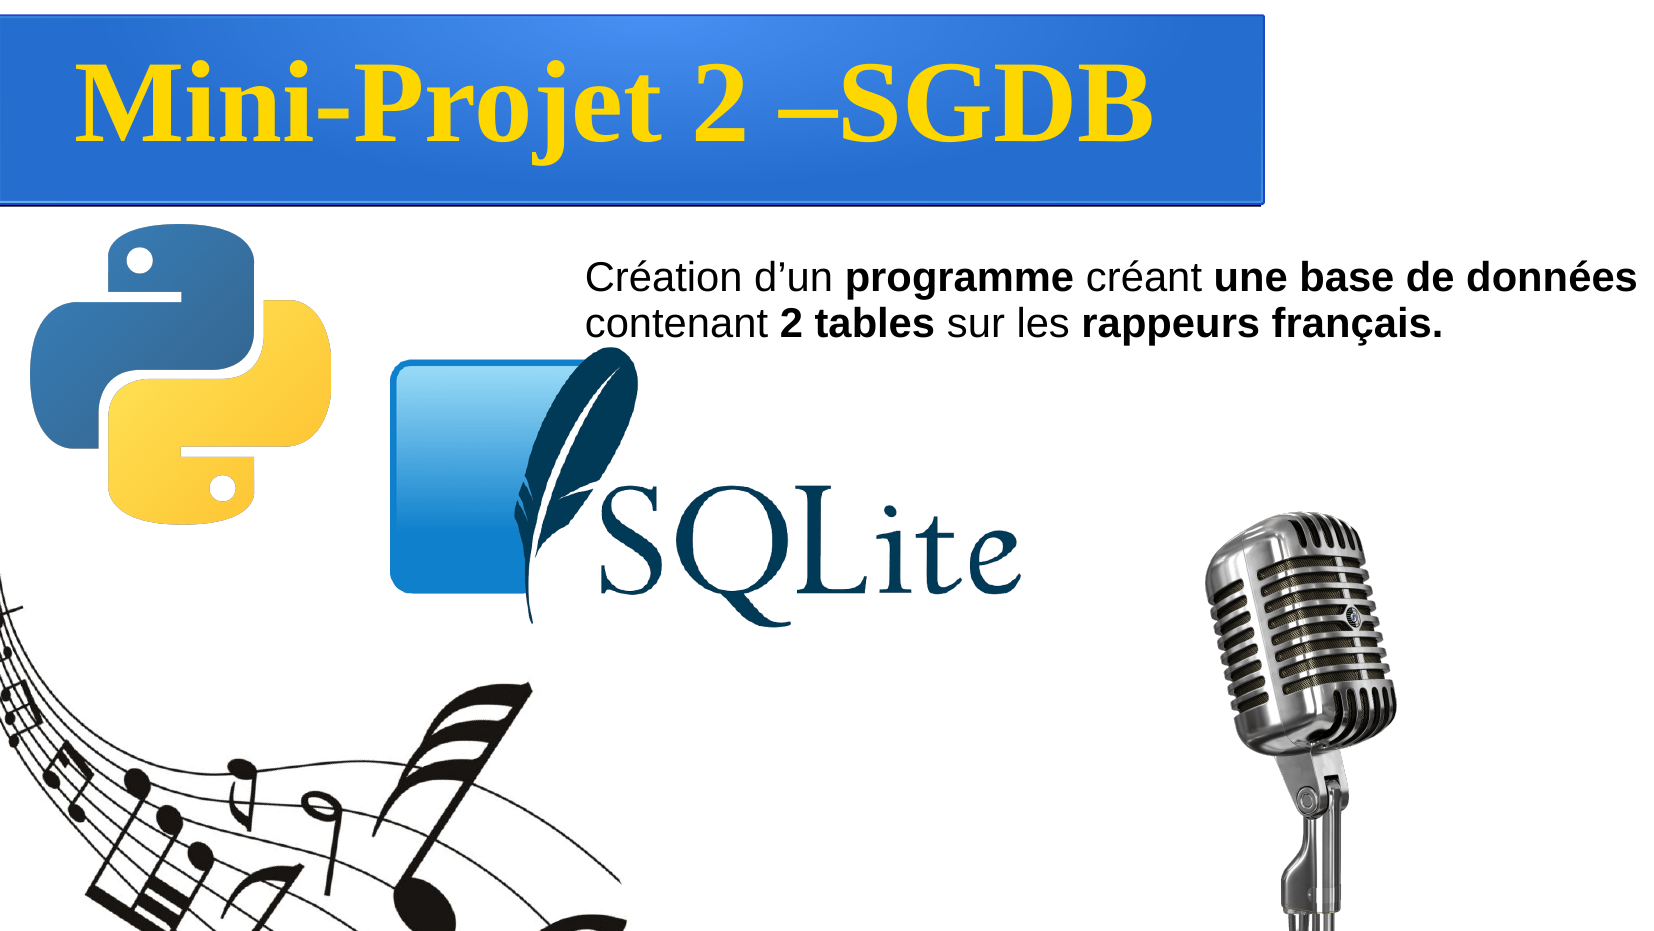

Mini-Projet 2 –SGDB
Création d’un programme créant une base de données contenant 2 tables sur les rappeurs français.